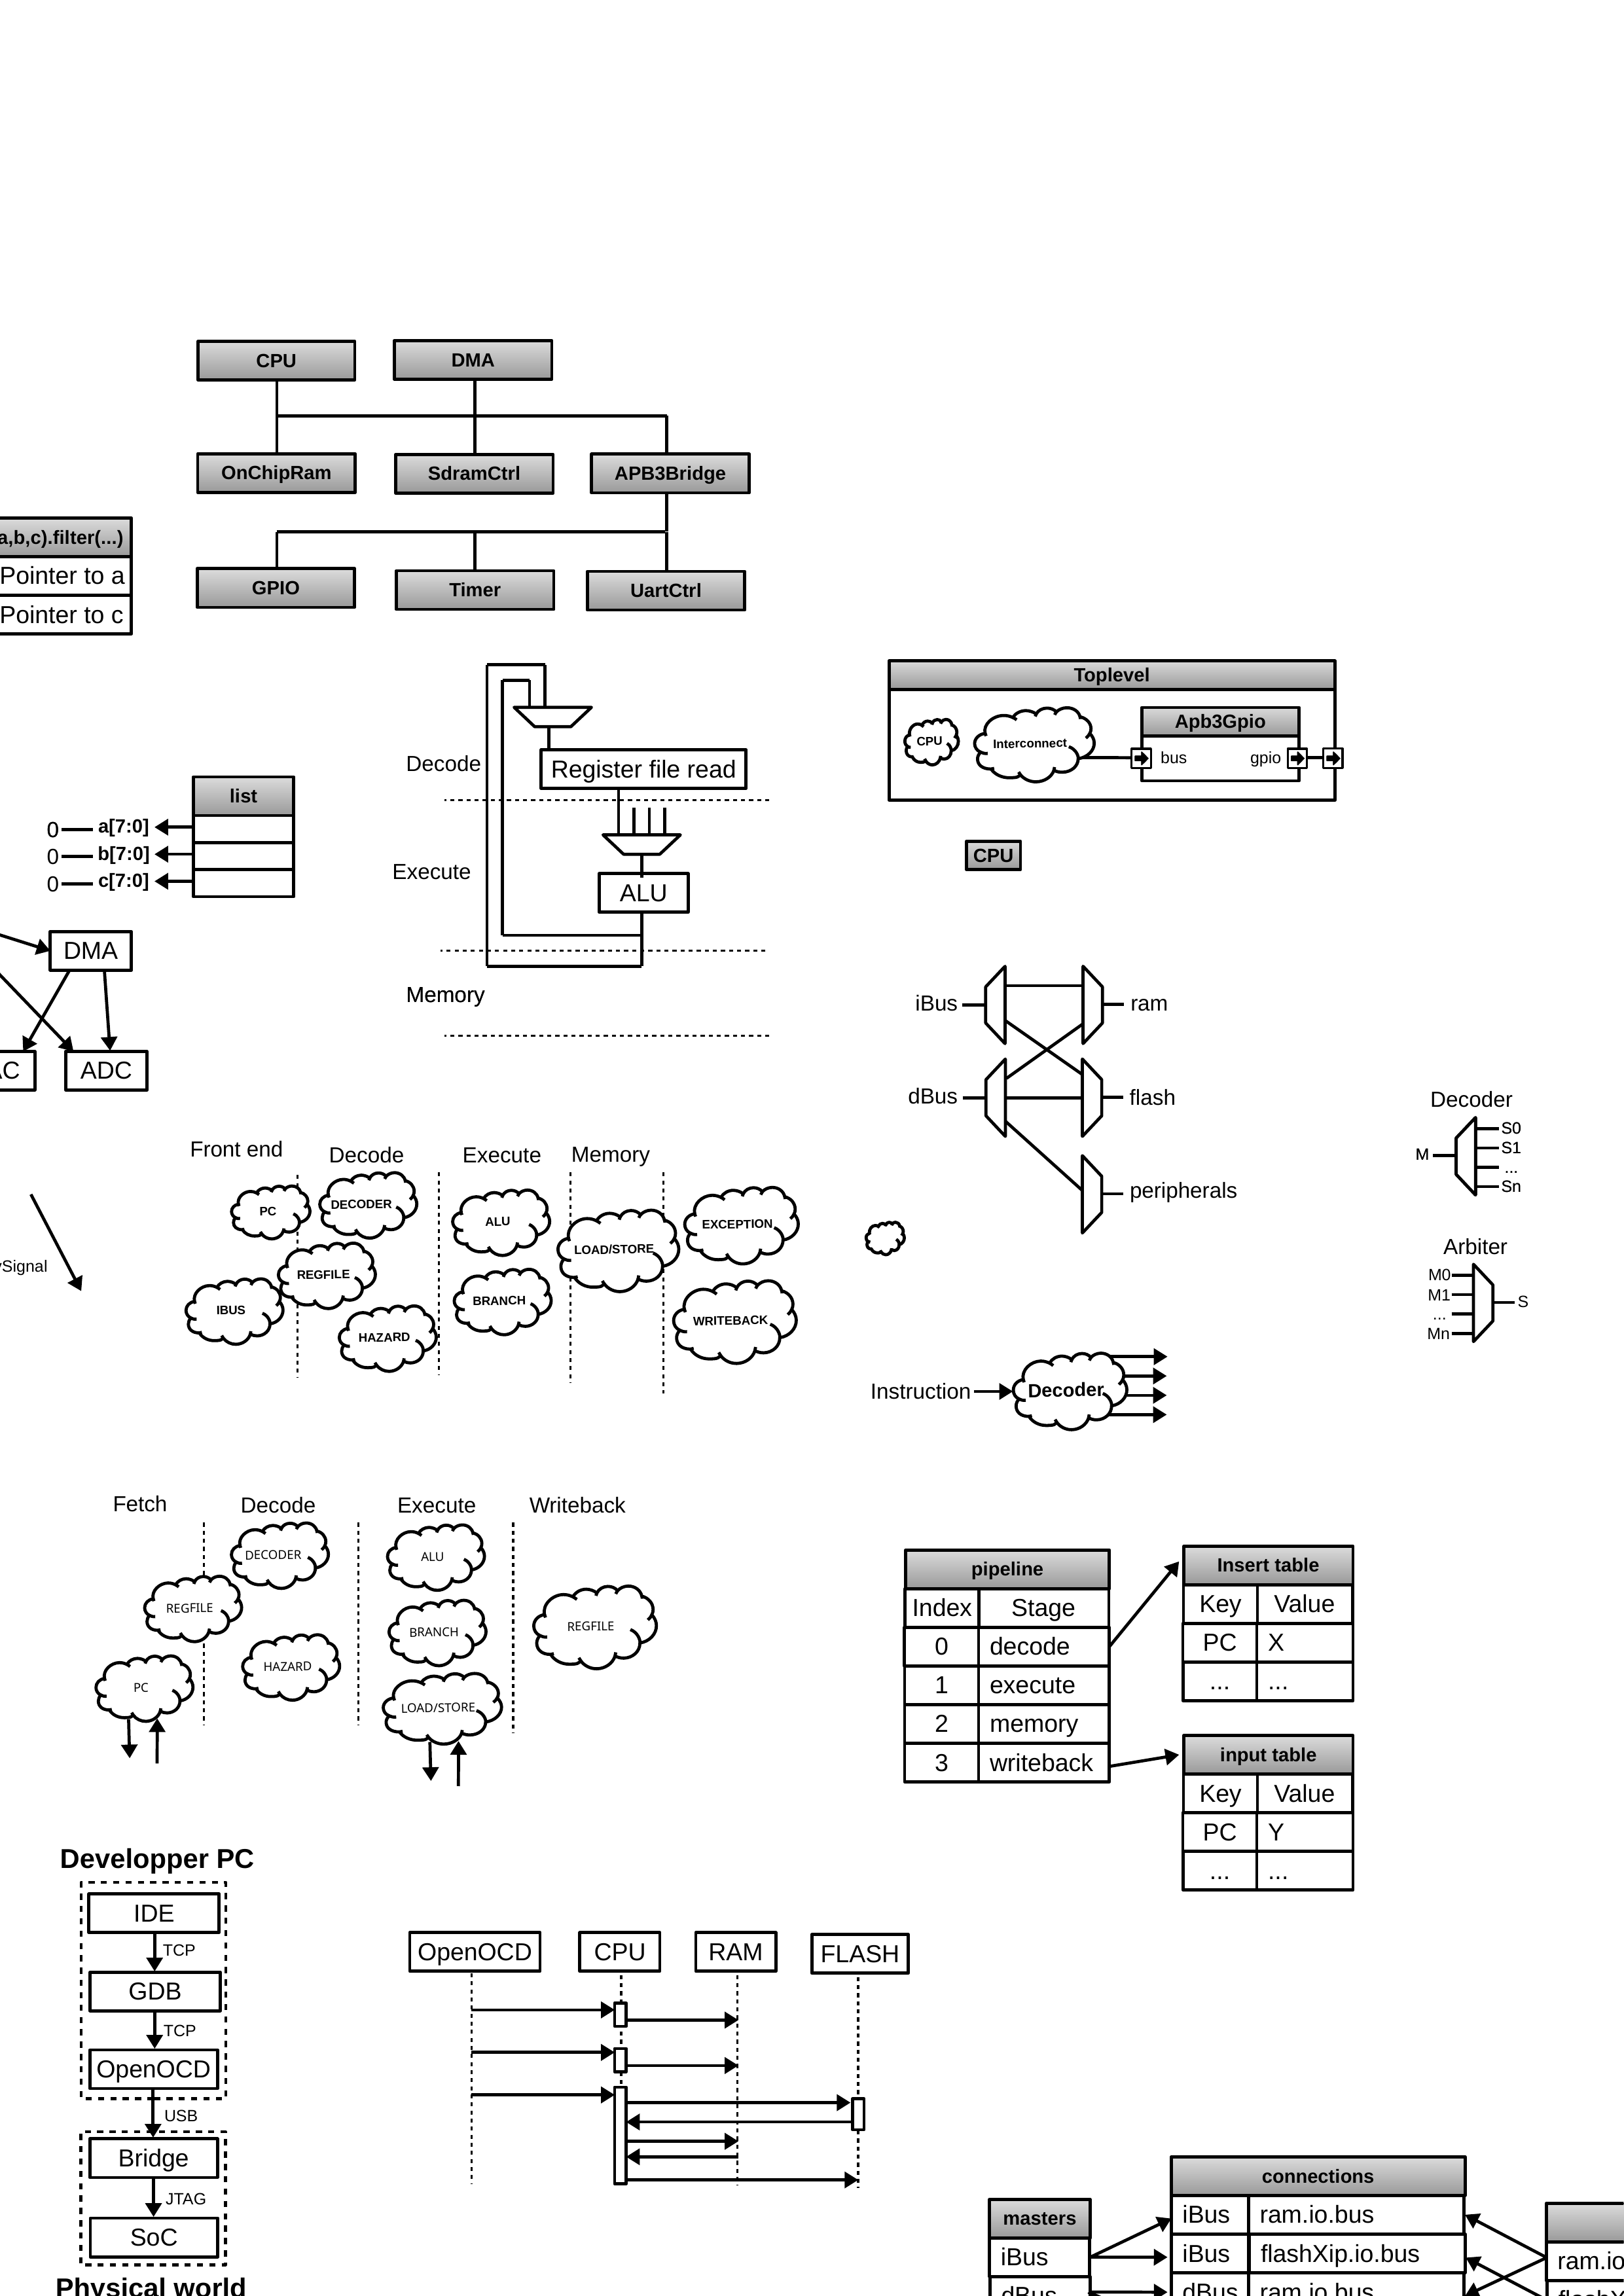

DMA
CPU
OnChipRam
APB3Bridge
SdramCtrl
List(a,b,c).filter(...)
0
Pointer to a
GPIO
Timer
UartCtrl
2
Pointer to c
Toplevel
Apb3Gpio
Interconnect
a[3:0]
CPU
gpio
bus
D
Q
Decode
Register file read
list
clk
a[7:0]
b[7:0]
0
0
b[7:0]
0
CPU
D
Q
c[7:0]
Execute
+
sum
0
ALU
clk
c[3:0]
Interconnect
DMA
D
Q
Memory
Memory
clk
iBus
ram
CPU
GPIO
DAC
ADC
flash
dBus
Decoder
S0
S0
S1
S1
Front end
M
M
Memory
Decode
Execute
...
...
peripherals
Sn
Sn
DECODER
PC
EXCEPTION
ALU
1
+
LOAD/STORE
myRegister
Arbiter
3
D
Q
REGFILE
mySignal
M0
4
cond
E
BRANCH
M1
IBUS
WRITEBACK
clk
S
...
HAZARD
Mn
Decoder
Instruction
Instruction
Effect
Fetch
Writeback
Decode
Execute
0000000----------000-----0110011 (ADD)
ALU_CTRL
ADD
DECODER
ALU
Insert table
pipeline
0100000----------000-----0110011 (SUB)
SRC1_CTRL
RF1
REGFILE
Key
Value
REGFILE
Index
Stage
0000000----------111-----0110011 (AND)
SRC2_CTRL
RF2
BRANCH
PC
X
0
decode
..
REGFILE_WRITE_VALID
True
HAZARD
PC
...
...
1
execute
...
...
LOAD/STORE
2
memory
input table
Effect
3
writeback
Key
Value
...
...
PC
Y
...
...
Developper PC
...
...
IDE
OpenOCD
CPU
RAM
TCP
FLASH
GDB
TCP
OpenOCD
USB
Bridge
connections
JTAG
iBus
ram.io.bus
masters
slaves
SoC
iBus
flashXip.io.bus
iBus
ram.io.bus
Physical world
dBus
ram.io.bus
dBus
flashXip.io.bus
dBus
flashXip.io.bus
peripherals.io.bus
dBus
peripherals.io.bus